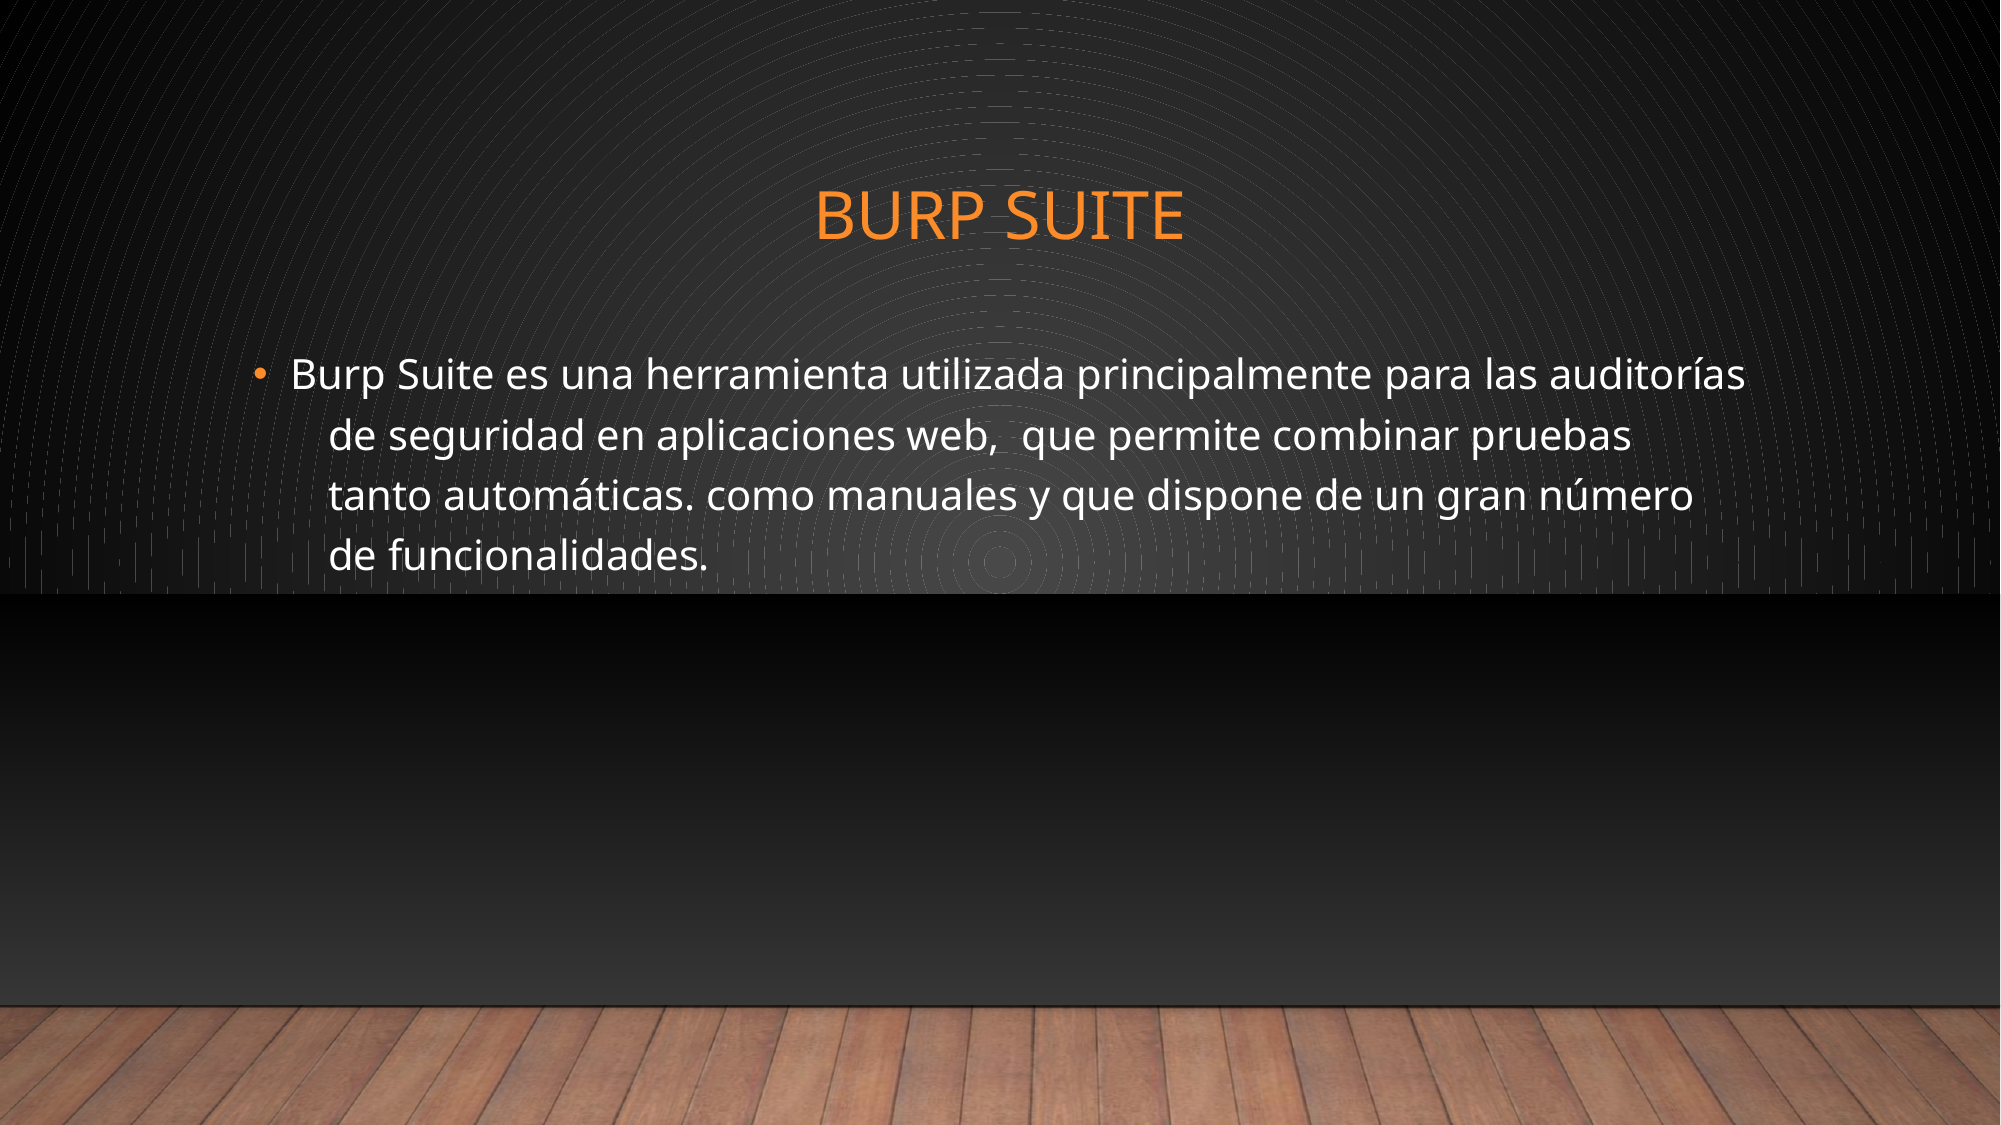

# Burp Suite
Burp Suite es una herramienta utilizada principalmente para las auditorías de seguridad en aplicaciones web, que permite combinar pruebas tanto automáticas. como manuales y que dispone de un gran número de funcionalidades.